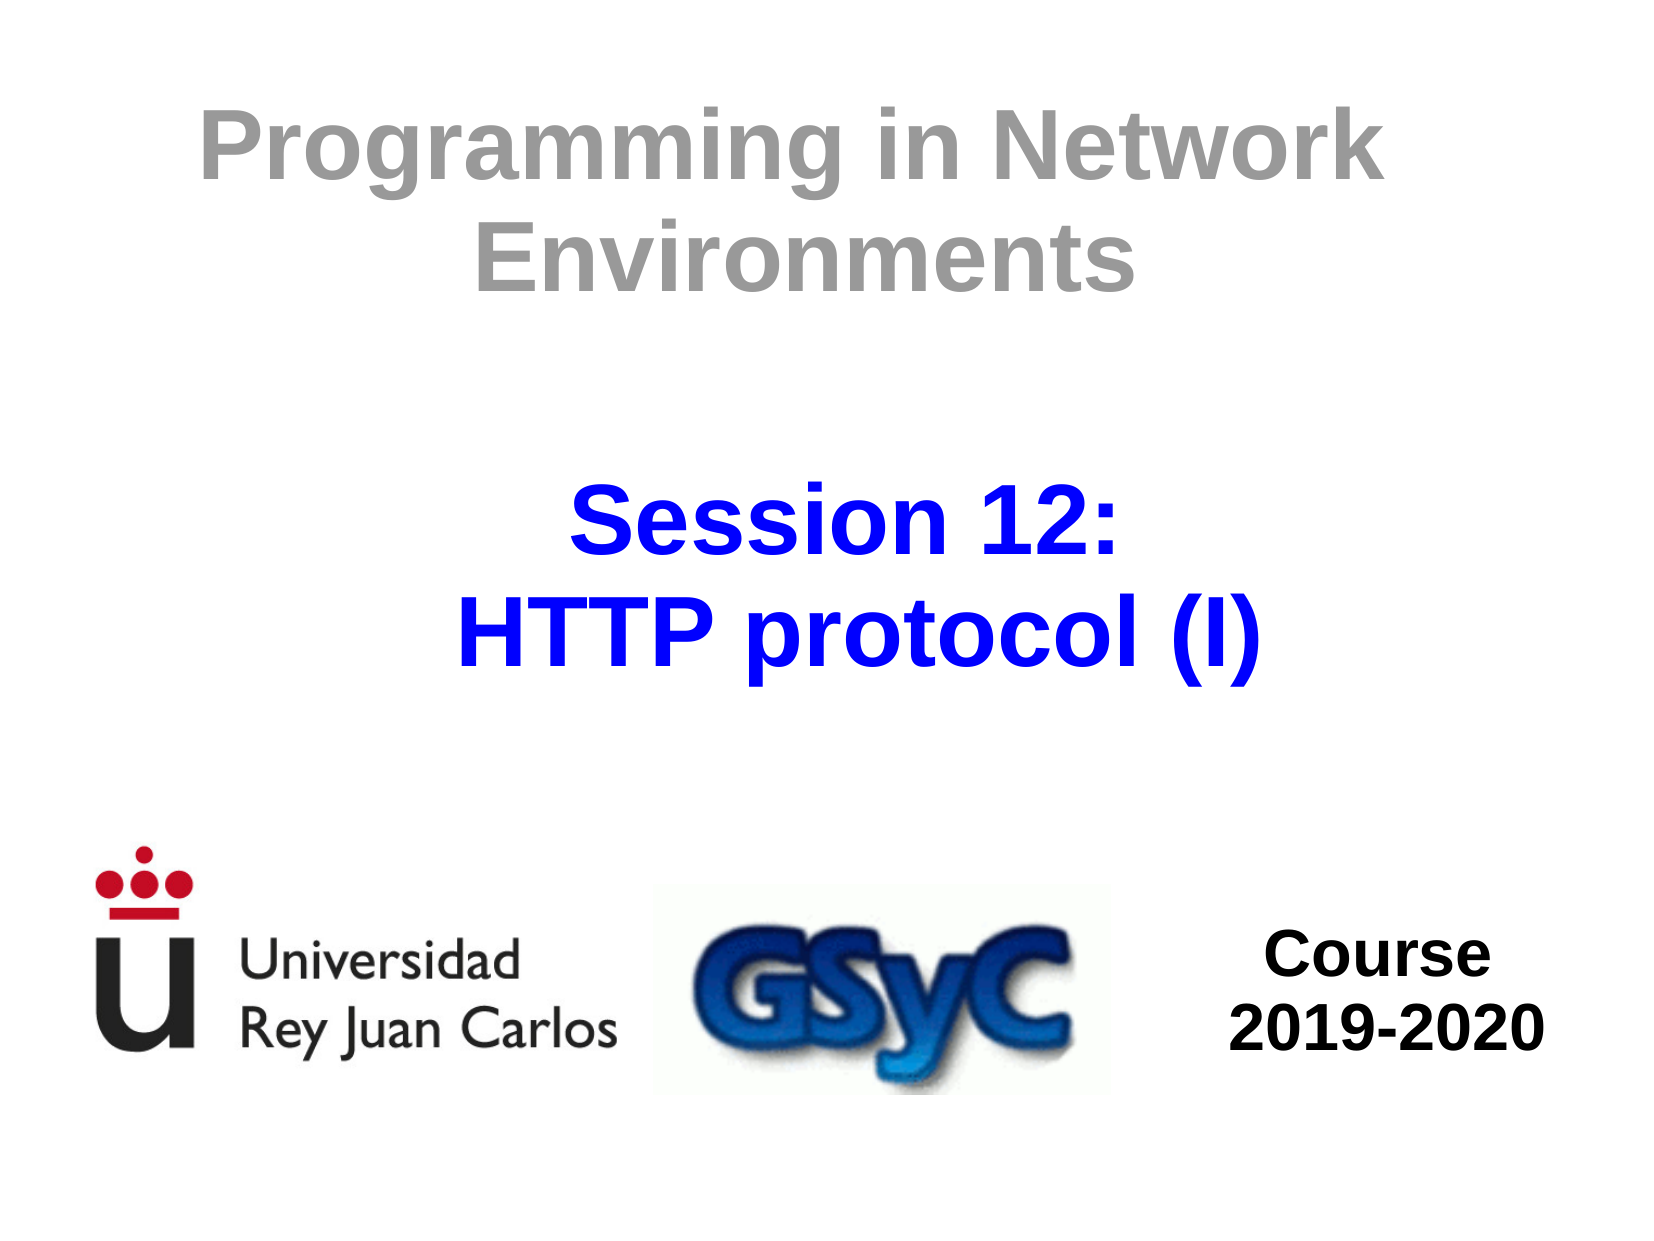

# Programming in Network Environments
Session 12:
HTTP protocol (I)
Course
2019-2020